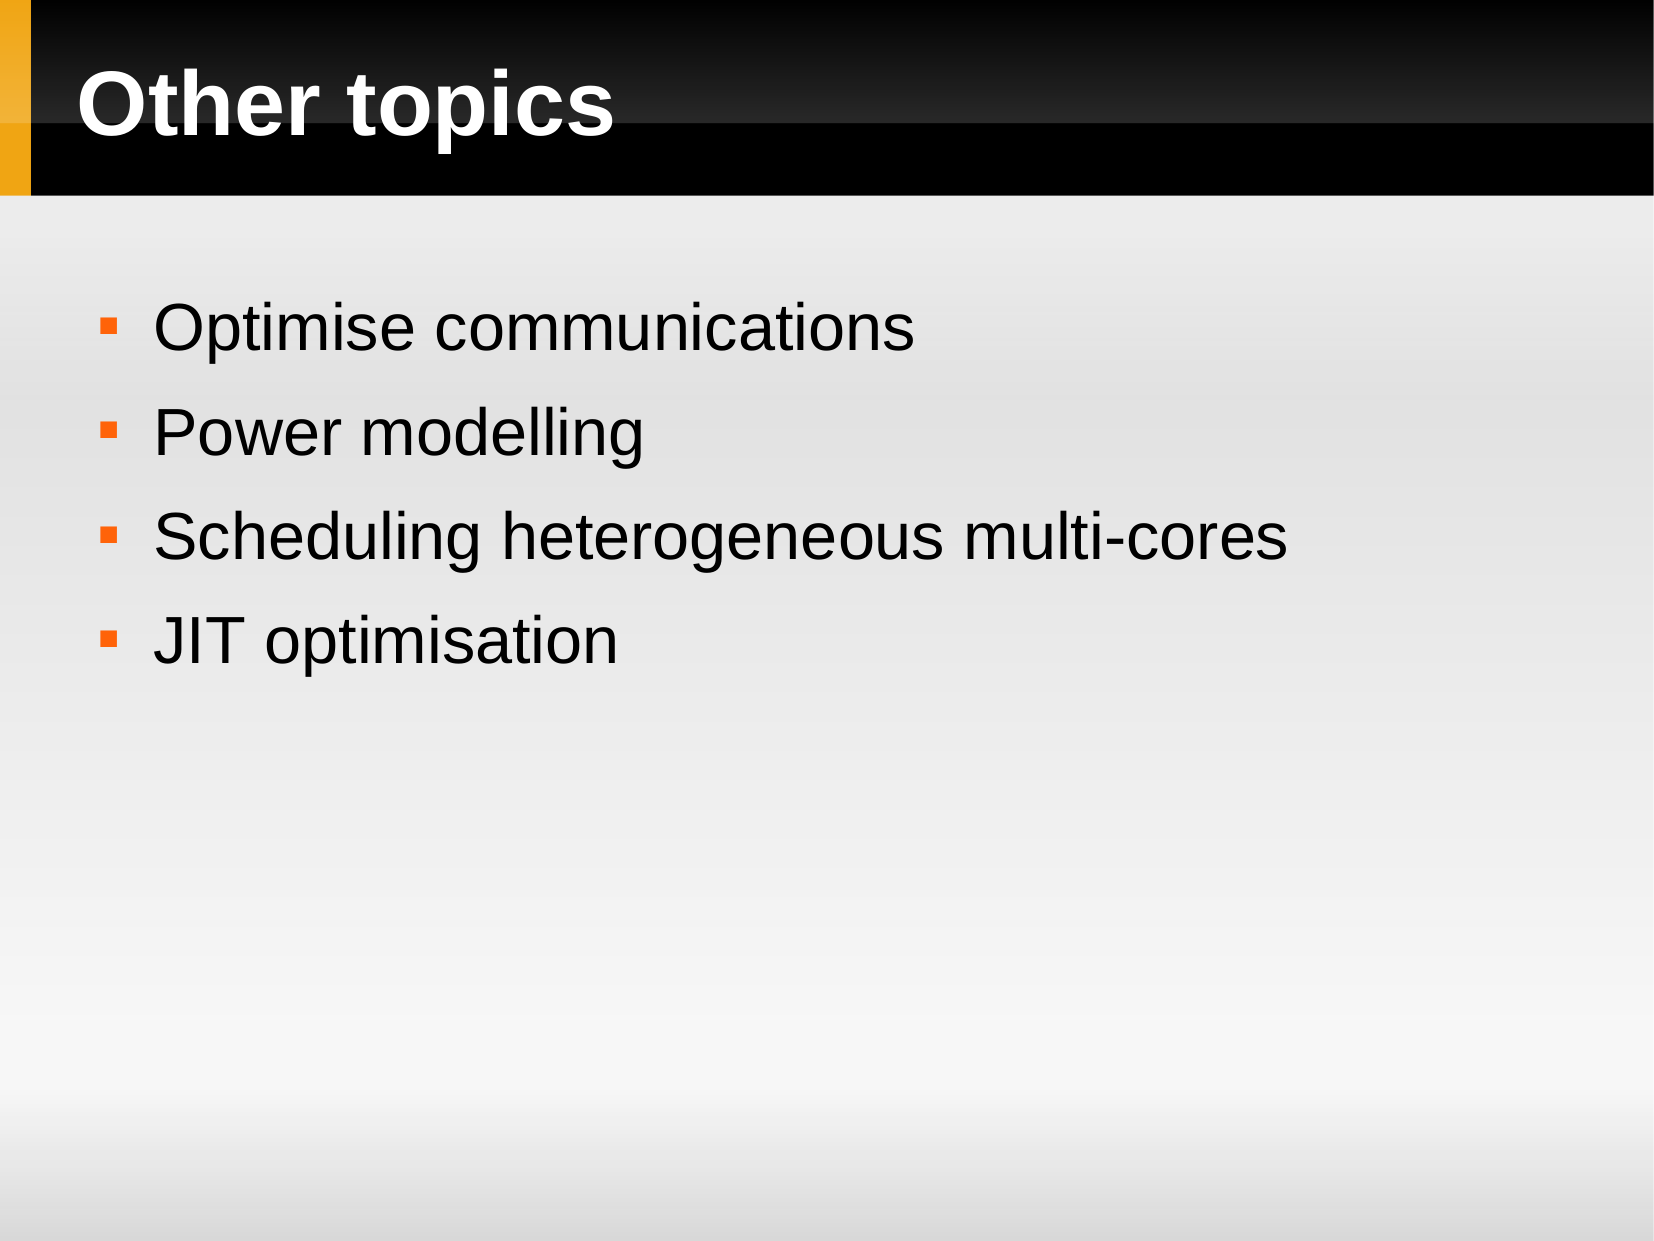

# Other topics
Optimise communications
Power modelling
Scheduling heterogeneous multi-cores
JIT optimisation